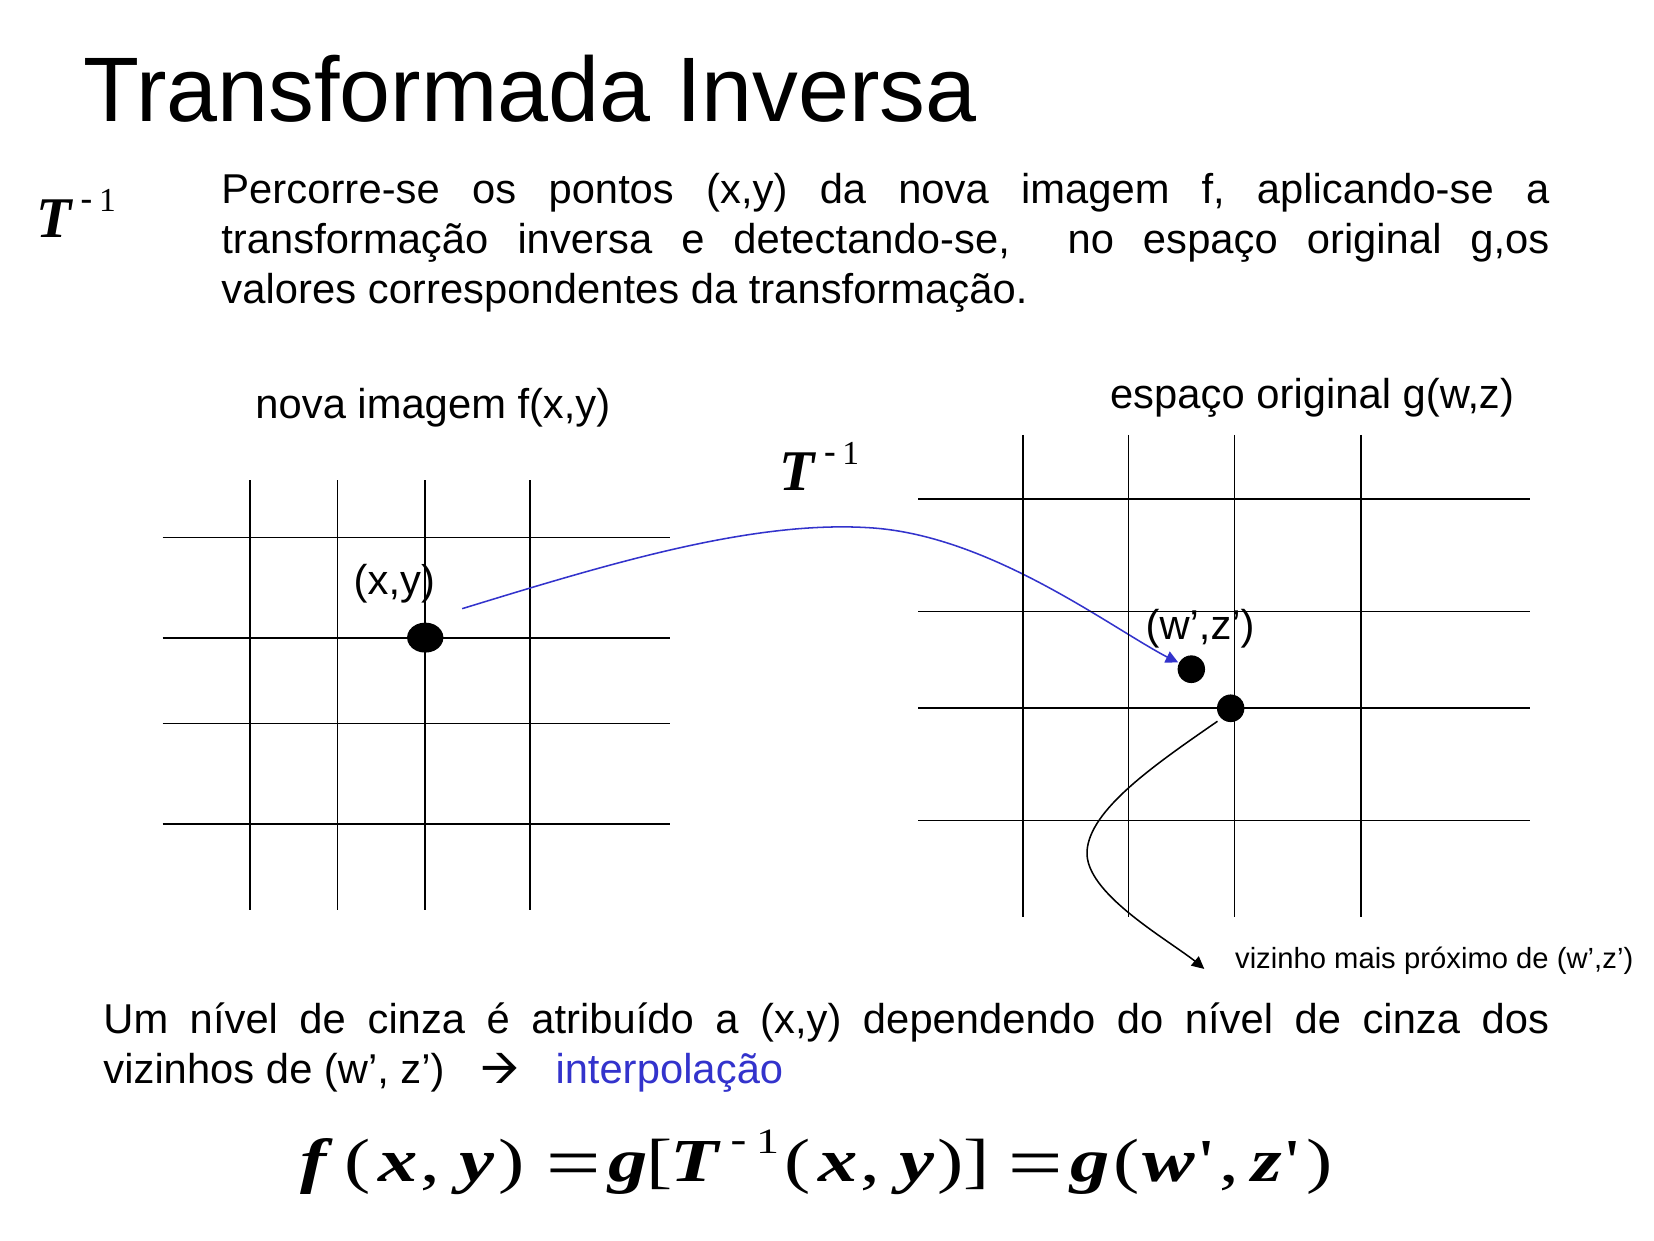

# Transformada Inversa
Percorre-se os pontos (x,y) da nova imagem f, aplicando-se a transformação inversa e detectando-se, no espaço original g,os valores correspondentes da transformação.
espaço original g(w,z)
nova imagem f(x,y)
(x,y)
(w’,z’)
vizinho mais próximo de (w’,z’)
Um nível de cinza é atribuído a (x,y) dependendo do nível de cinza dos vizinhos de (w’, z’)  interpolação